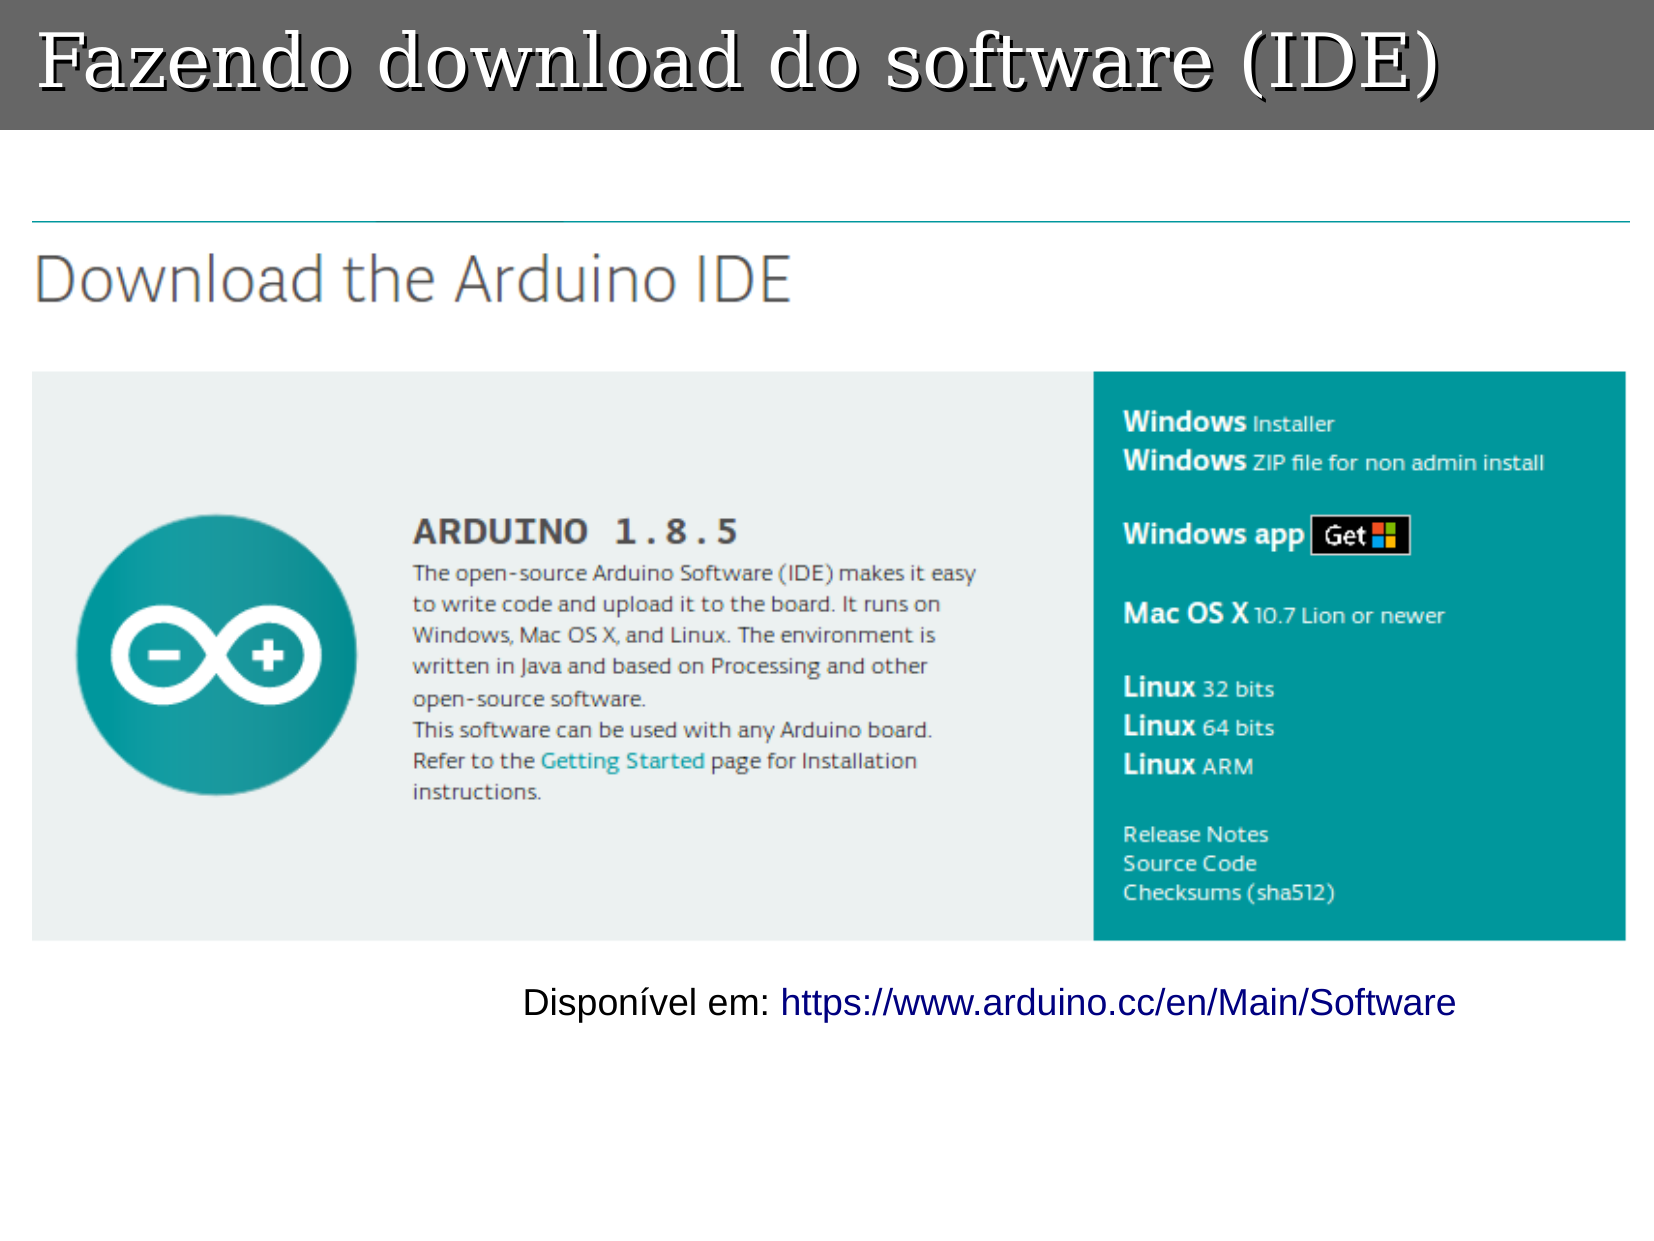

# Fazendo download do software (IDE)
Disponível em: https://www.arduino.cc/en/Main/Software